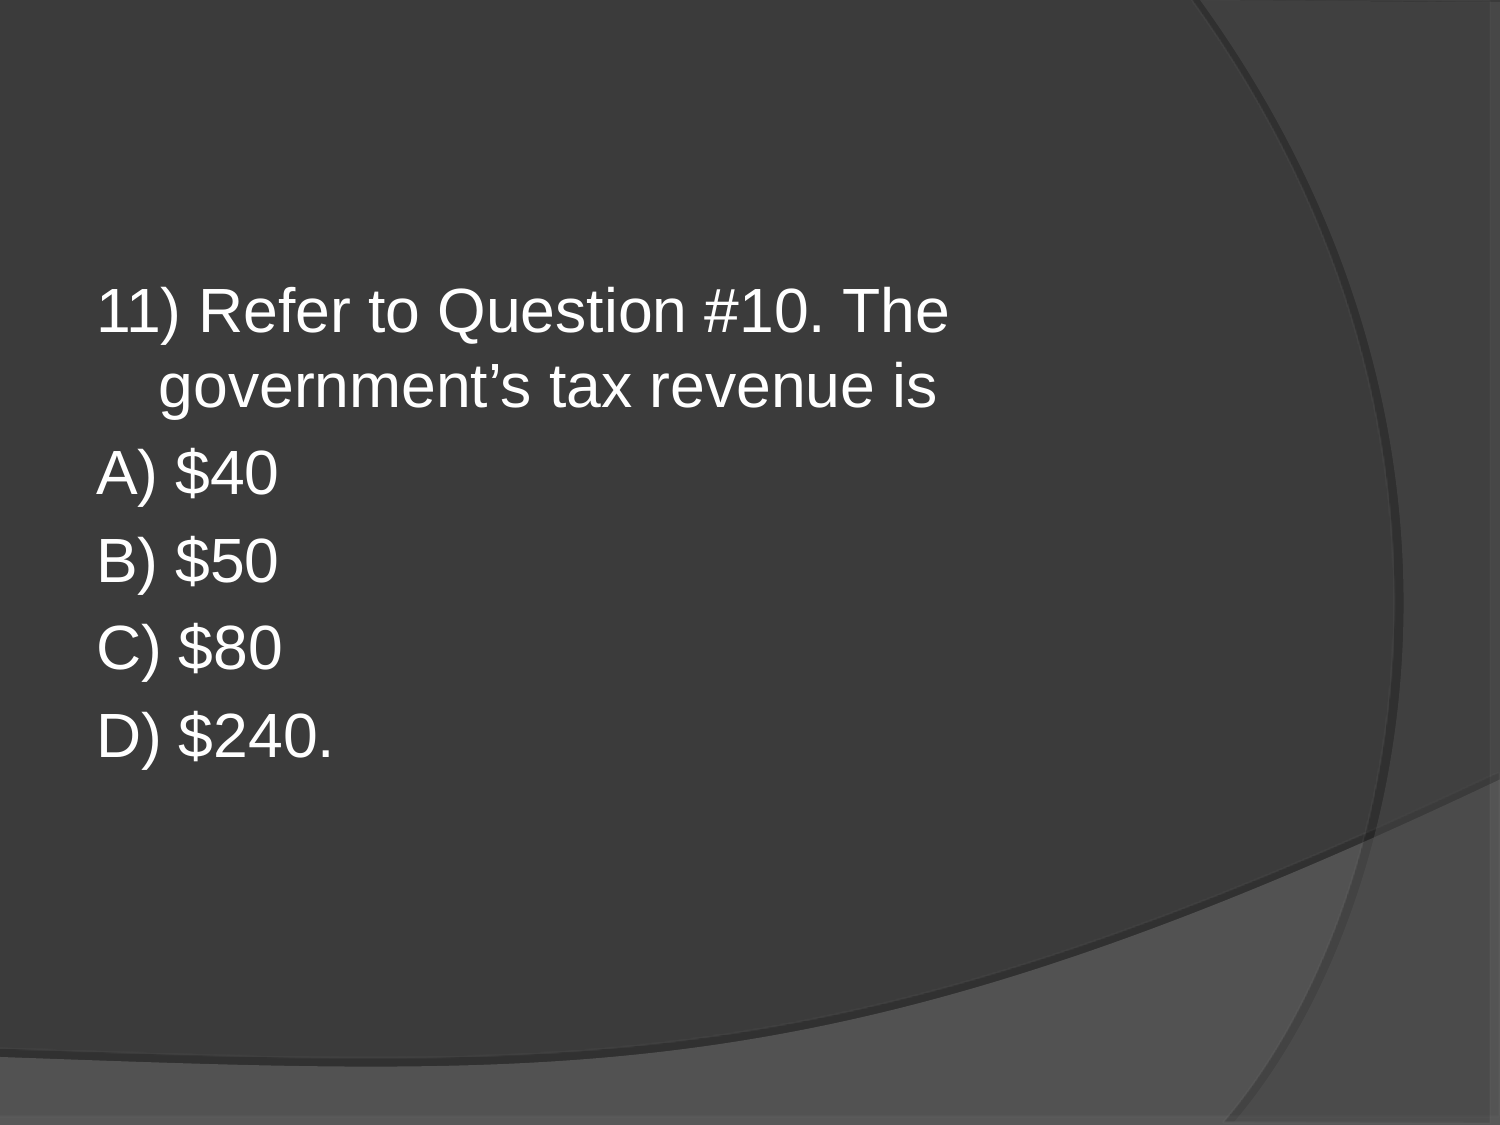

#
11) Refer to Question #10. The government’s tax revenue is
A) $40
B) $50
C) $80
D) $240.